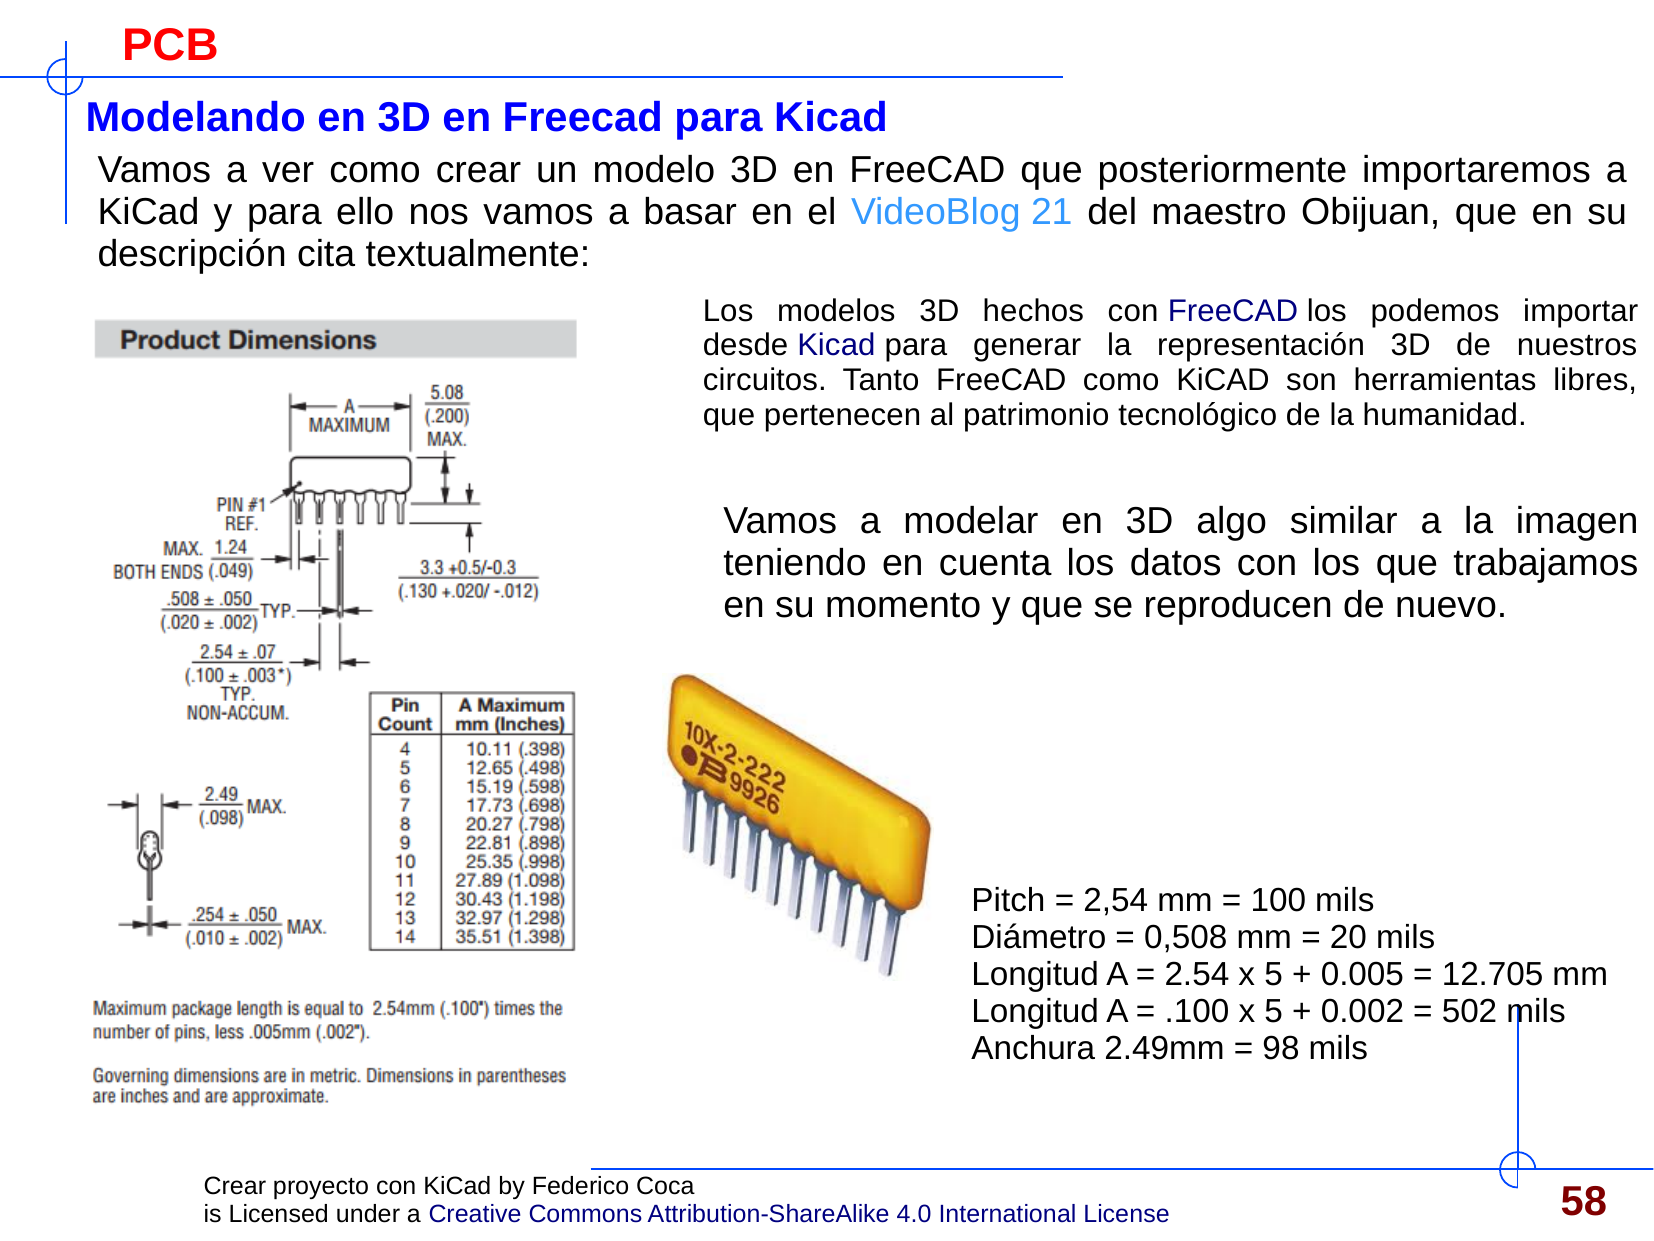

PCB
Modelando en 3D en Freecad para Kicad
Vamos a ver como crear un modelo 3D en FreeCAD que posteriormente importaremos a KiCad y para ello nos vamos a basar en el VideoBlog 21 del maestro Obijuan, que en su descripción cita textualmente:
Los modelos 3D hechos con FreeCAD los podemos importar desde Kicad para generar la representación 3D de nuestros circuitos. Tanto FreeCAD como KiCAD son herramientas libres, que pertenecen al patrimonio tecnológico de la humanidad.
Vamos a modelar en 3D algo similar a la imagen teniendo en cuenta los datos con los que trabajamos en su momento y que se reproducen de nuevo.
Pitch = 2,54 mm = 100 mils
Diámetro = 0,508 mm = 20 mils
Longitud A = 2.54 x 5 + 0.005 = 12.705 mm
Longitud A = .100 x 5 + 0.002 = 502 mils
Anchura 2.49mm = 98 mils
Crear proyecto con KiCad by Federico Coca
is Licensed under a Creative Commons Attribution-ShareAlike 4.0 International License